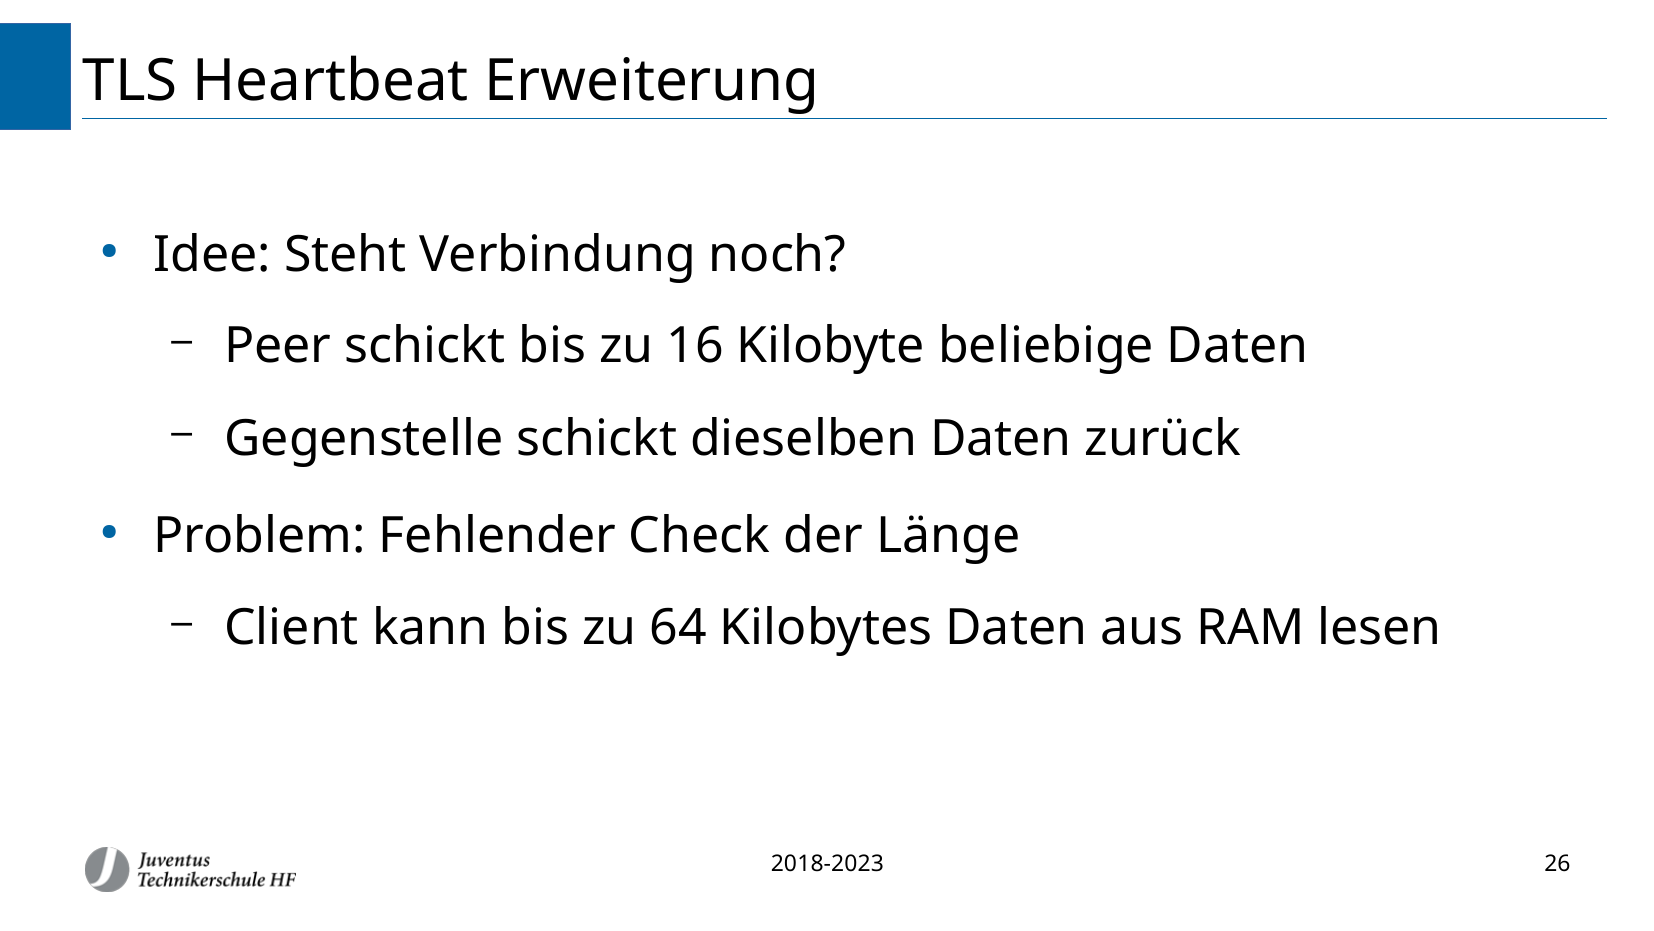

# TLS Heartbeat Erweiterung
Idee: Steht Verbindung noch?
Peer schickt bis zu 16 Kilobyte beliebige Daten
Gegenstelle schickt dieselben Daten zurück
Problem: Fehlender Check der Länge
Client kann bis zu 64 Kilobytes Daten aus RAM lesen
2018-2023
26